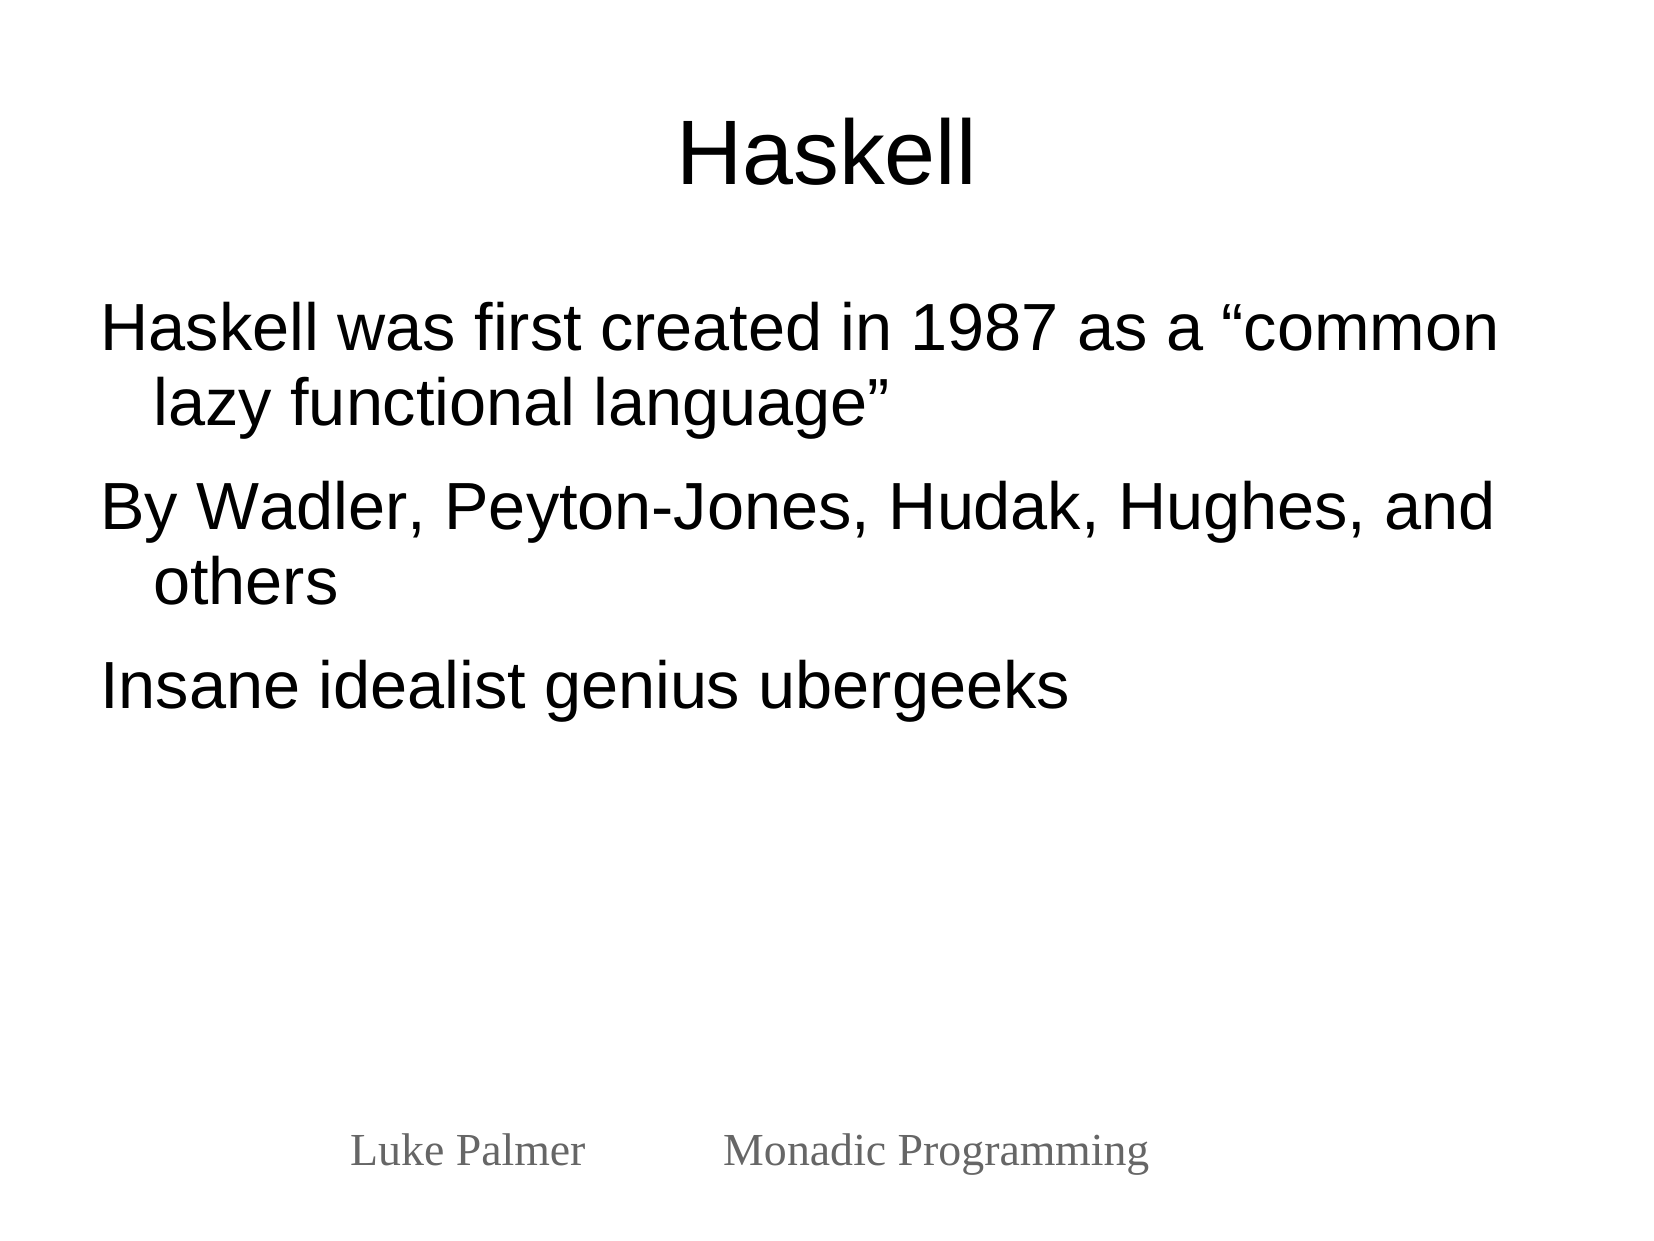

# Haskell
Haskell was first created in 1987 as a “common lazy functional language”
By Wadler, Peyton-Jones, Hudak, Hughes, and others
Insane idealist genius ubergeeks